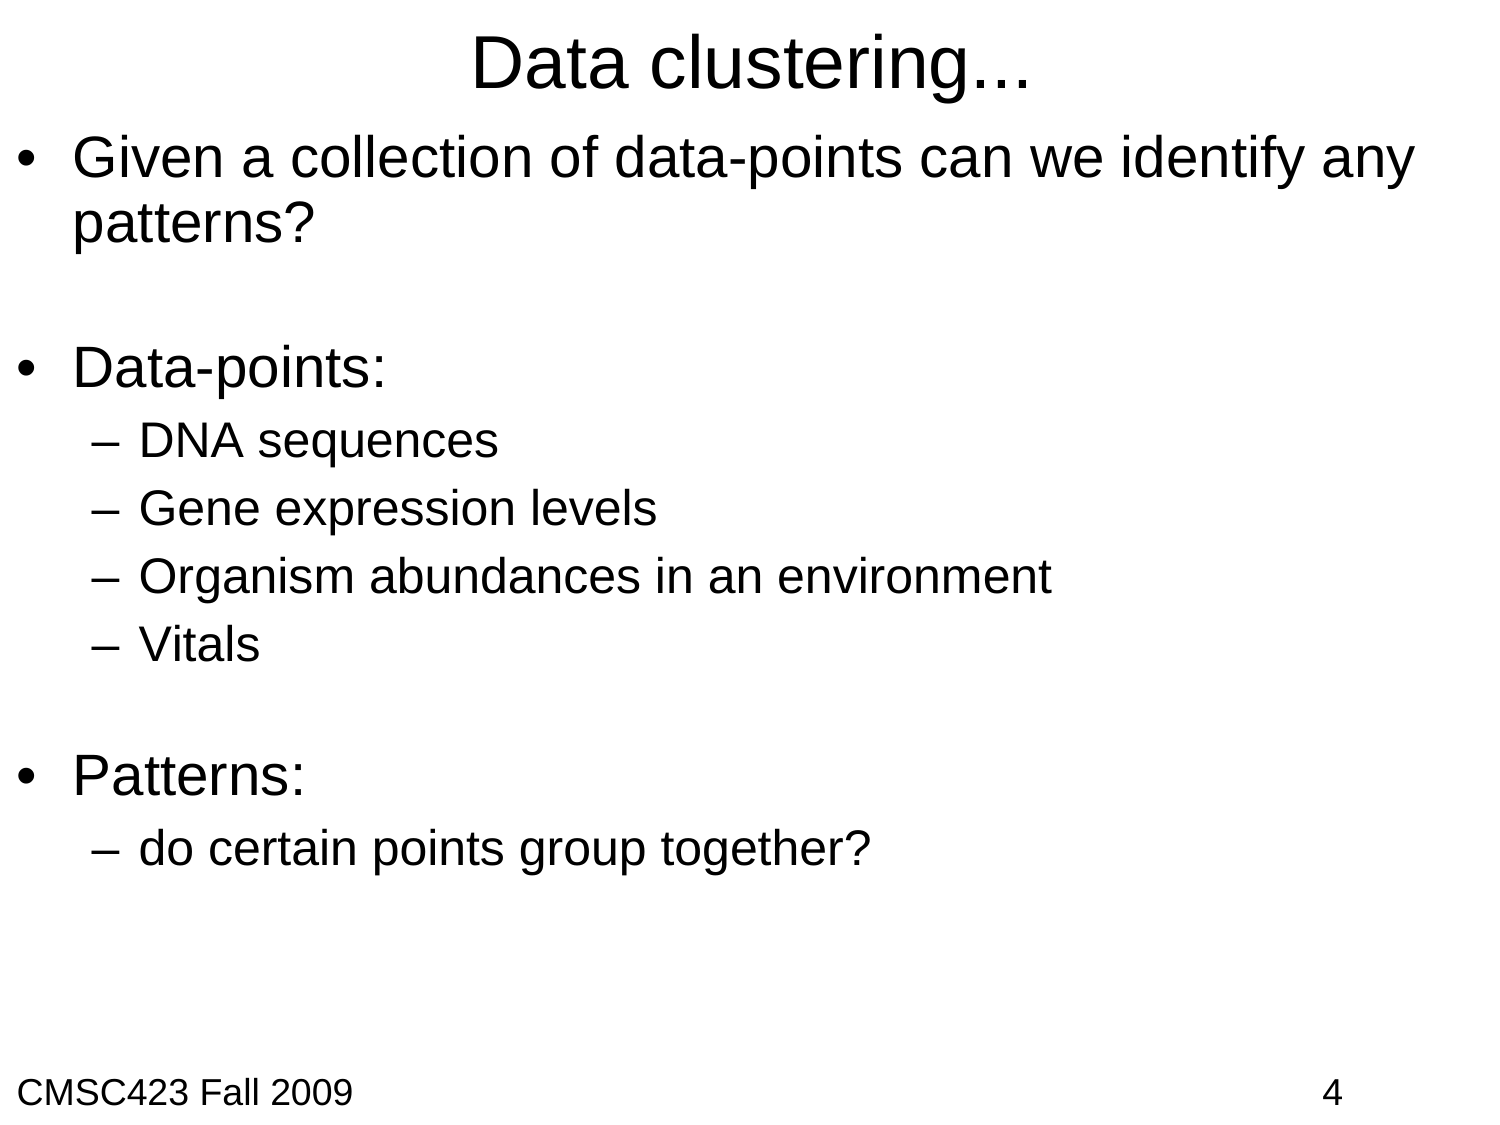

# Data clustering...
Given a collection of data-points can we identify any patterns?
Data-points:
DNA sequences
Gene expression levels
Organism abundances in an environment
Vitals
Patterns:
do certain points group together?
CMSC423 Fall 2009
4